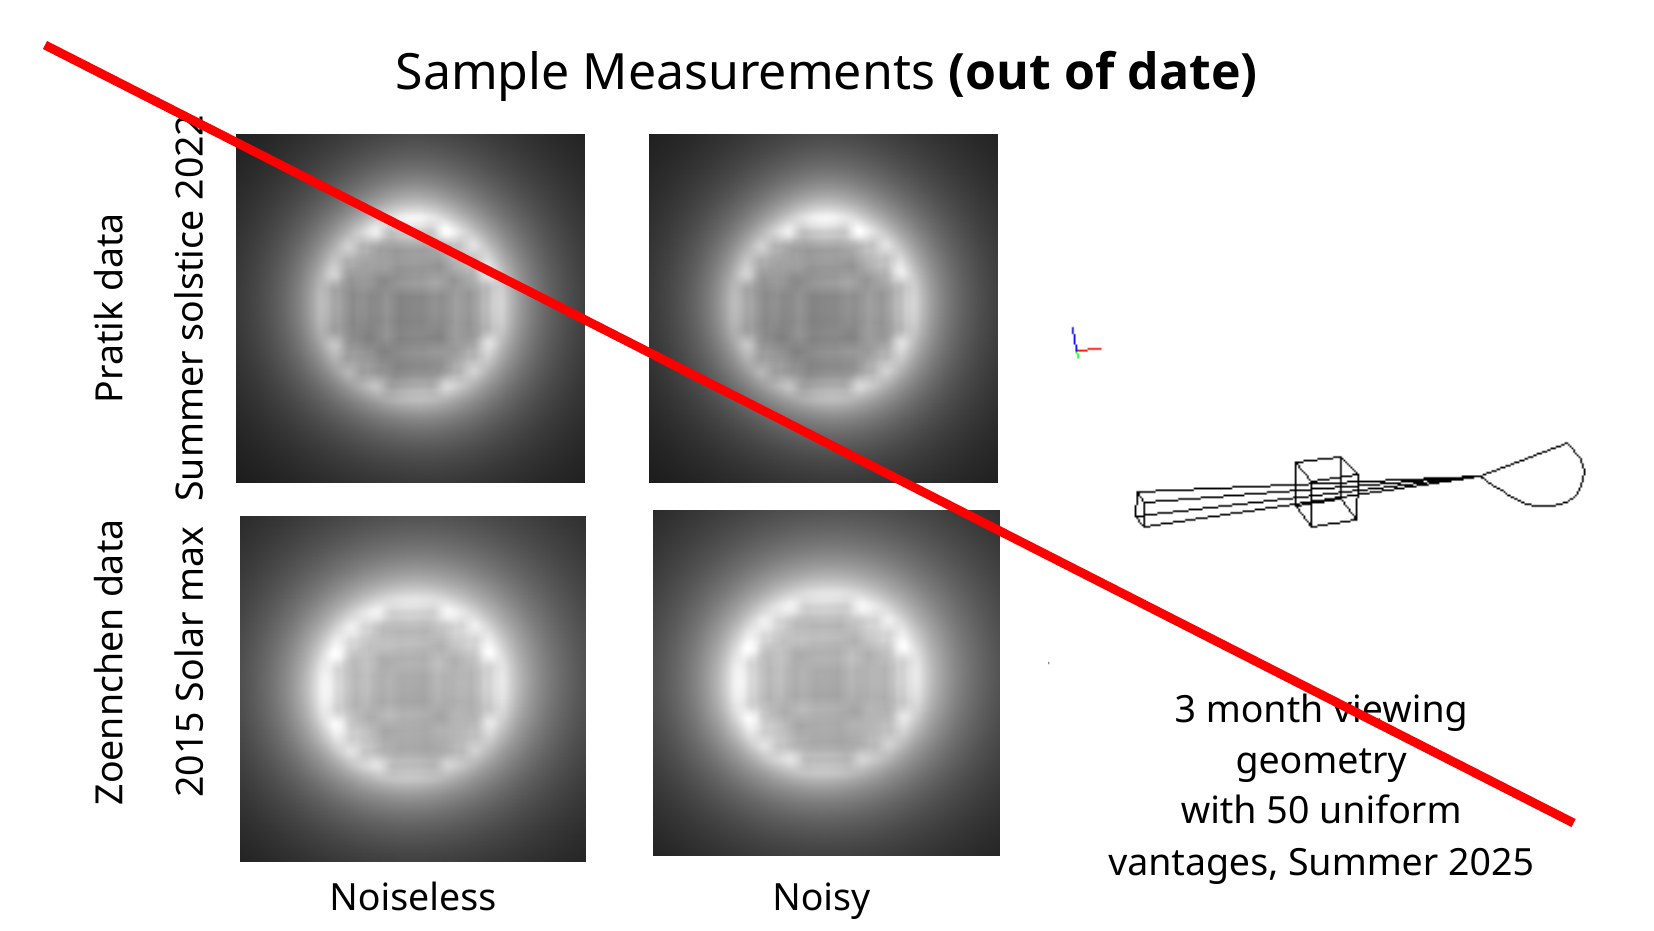

# Sample Measurements (out of date)
Pratik data
Summer solstice 2022
Zoennchen data
2015 Solar max
3 month viewing geometry
with 50 uniform vantages, Summer 2025
Noiseless
Noisy